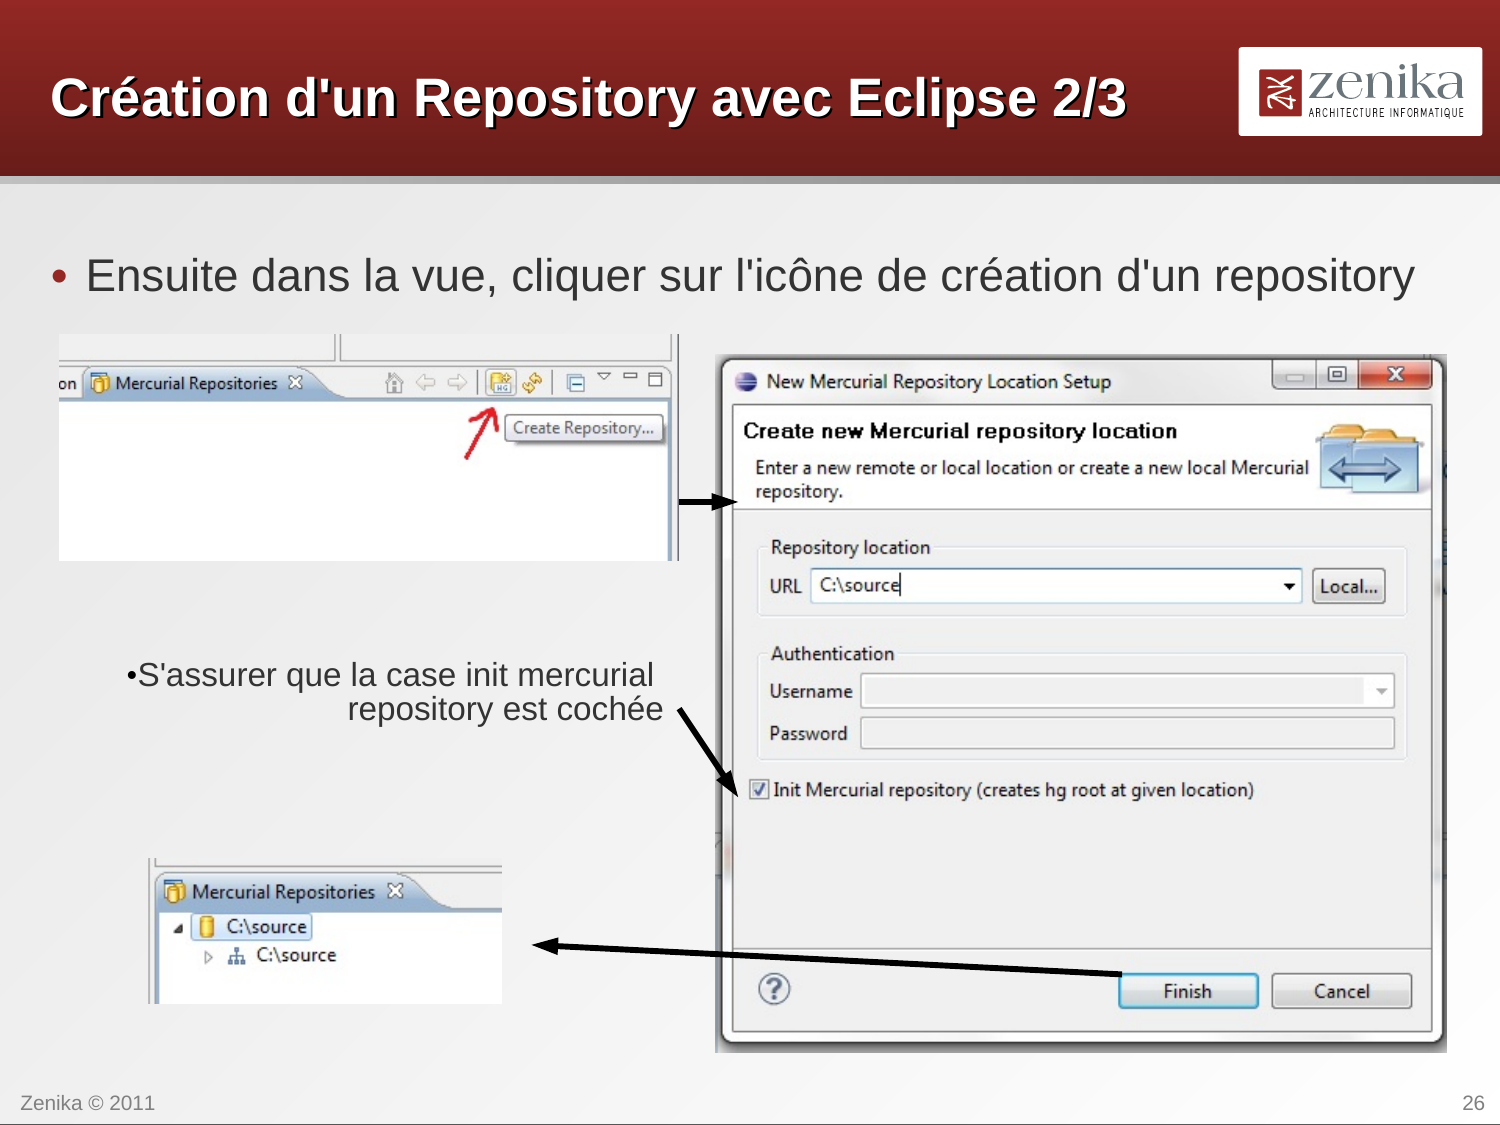

# Création d'un Repository avec Eclipse 2/3
Ensuite dans la vue, cliquer sur l'icône de création d'un repository
S'assurer que la case init mercurial
repository est cochée